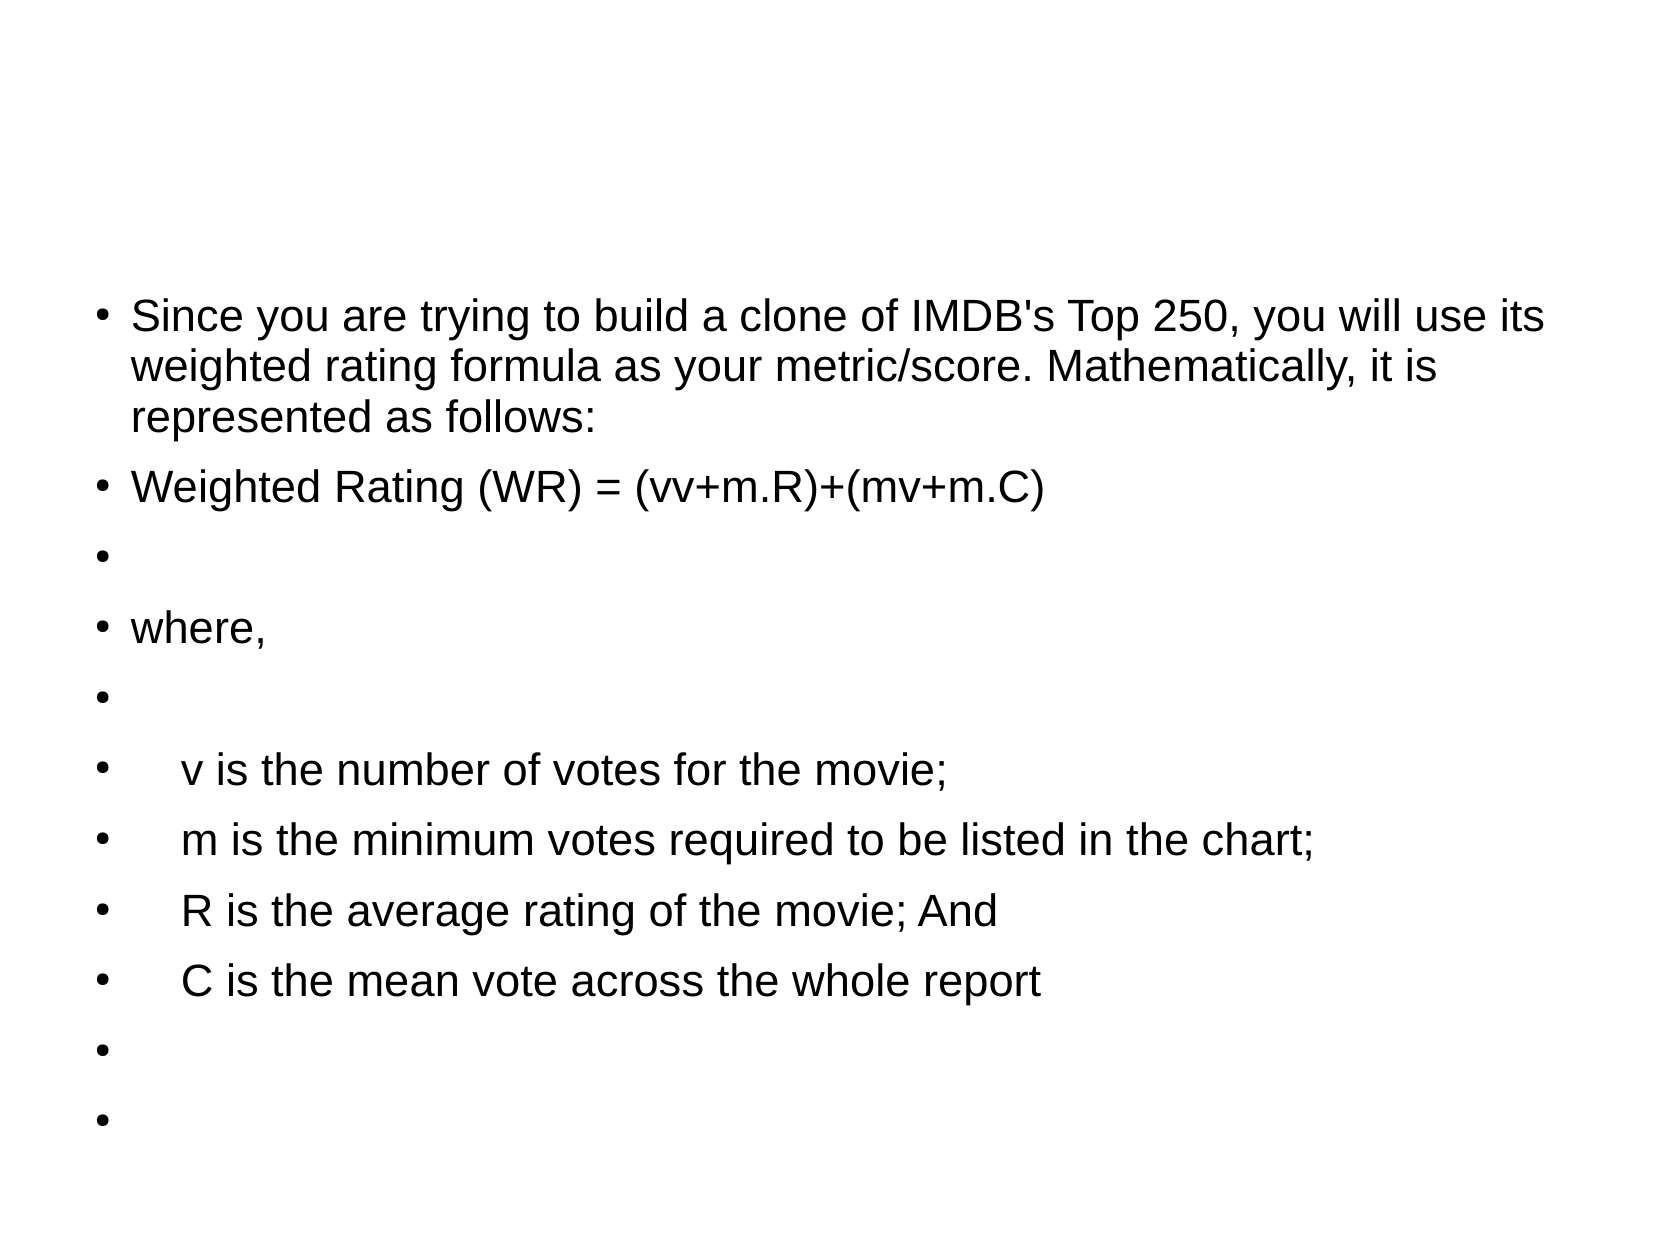

#
Since you are trying to build a clone of IMDB's Top 250, you will use its weighted rating formula as your metric/score. Mathematically, it is represented as follows:
Weighted Rating (WR) = (vv+m.R)+(mv+m.C)
where,
 v is the number of votes for the movie;
 m is the minimum votes required to be listed in the chart;
 R is the average rating of the movie; And
 C is the mean vote across the whole report